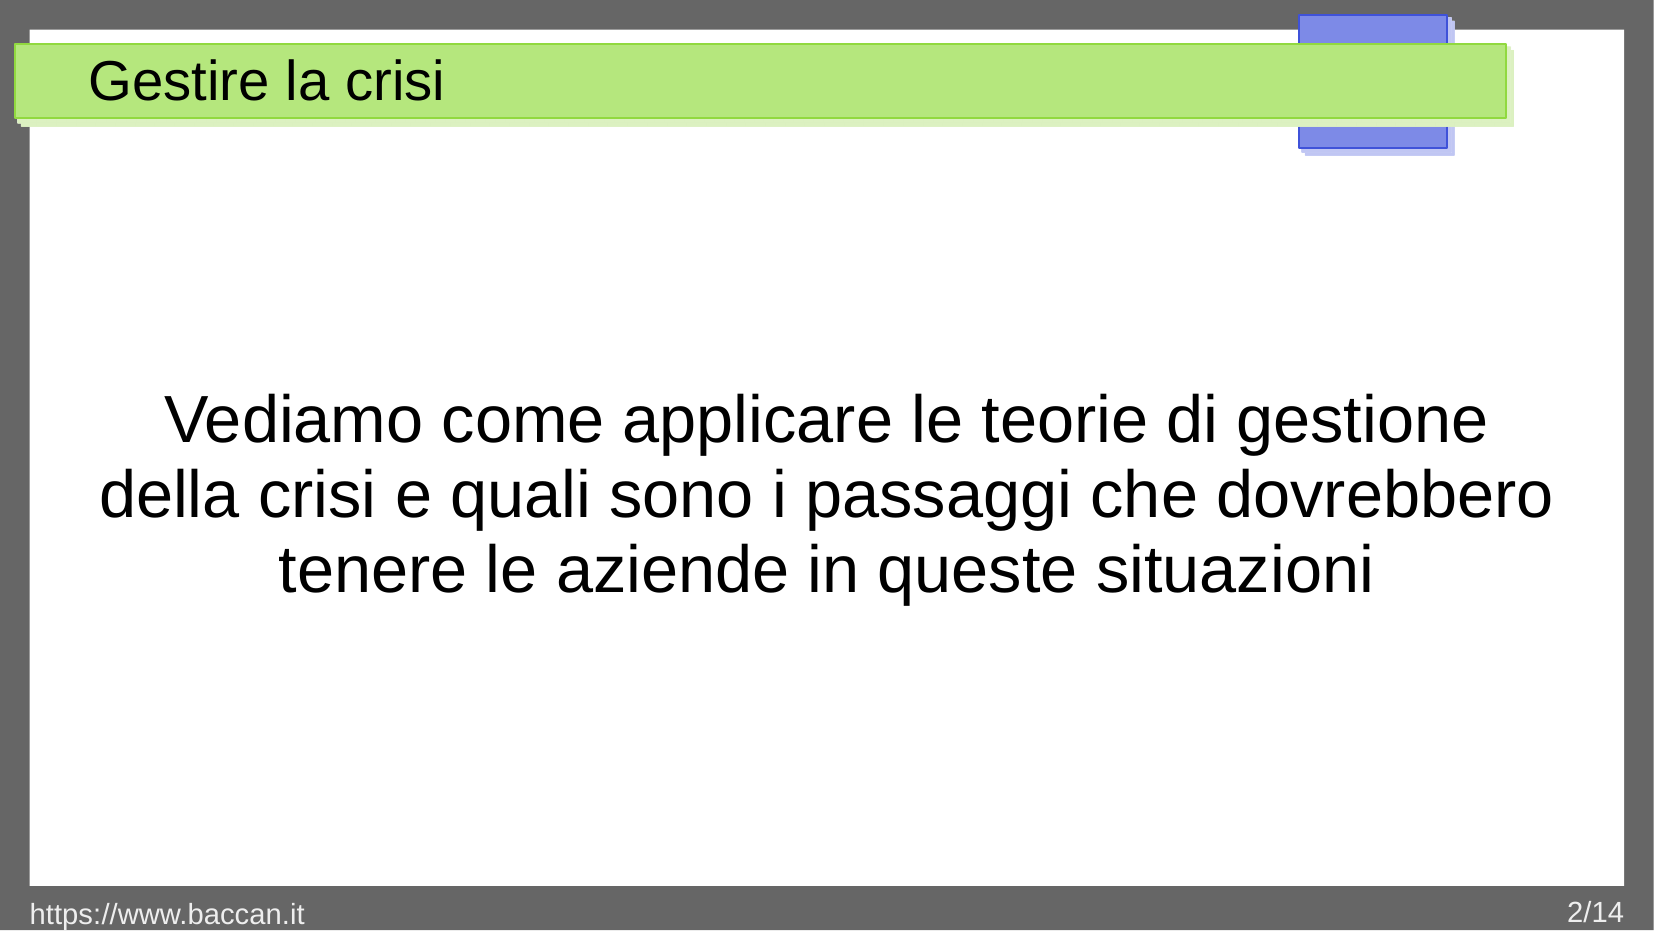

# Gestire la crisi
Vediamo come applicare le teorie di gestione della crisi e quali sono i passaggi che dovrebbero tenere le aziende in queste situazioni
2
https://www.baccan.it